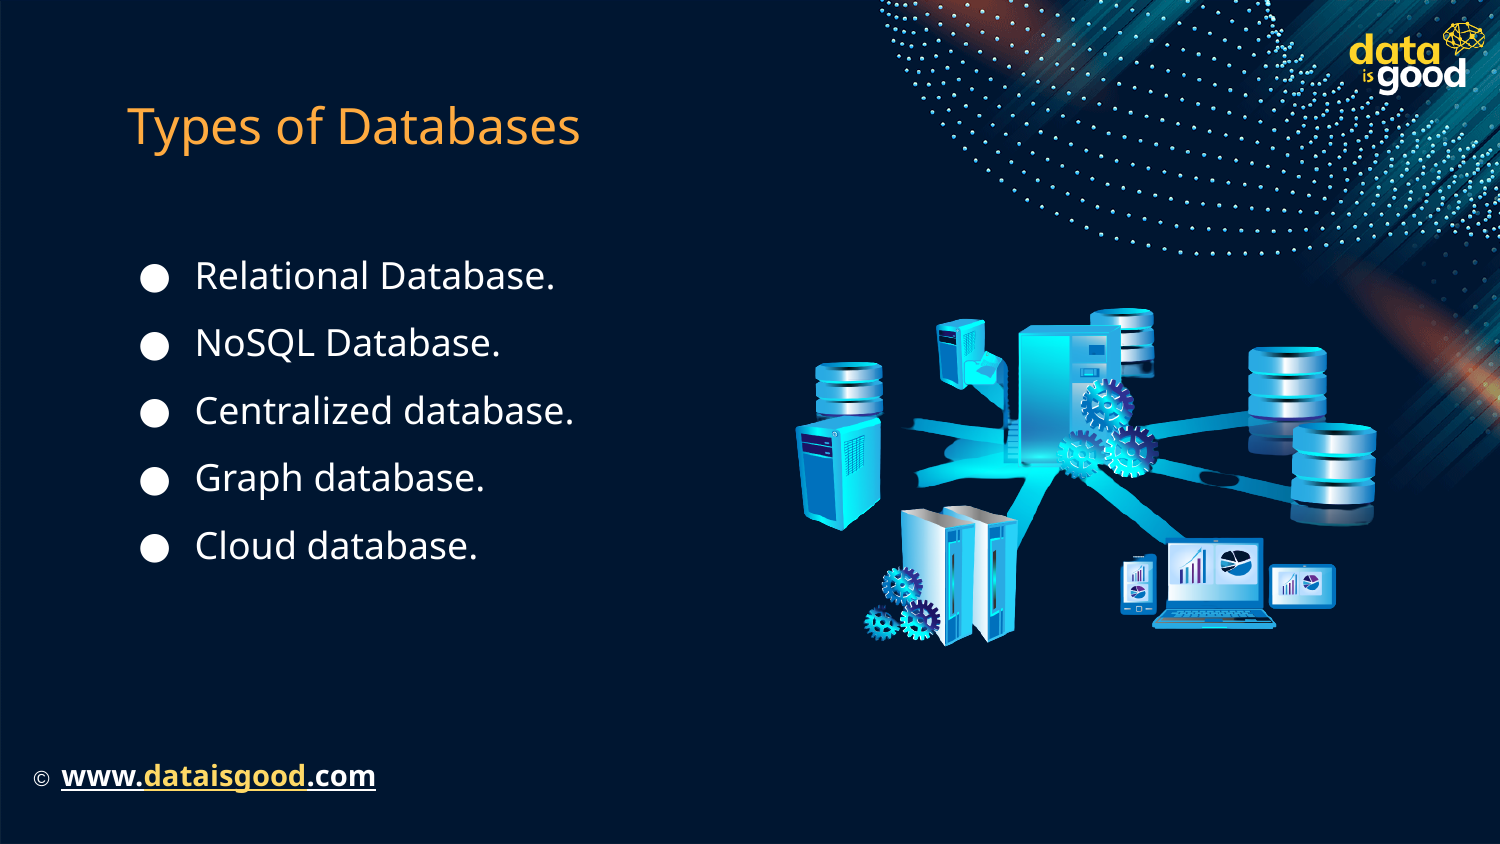

# Types of Databases
Relational Database.
NoSQL Database.
Centralized database.
Graph database.
Cloud database.